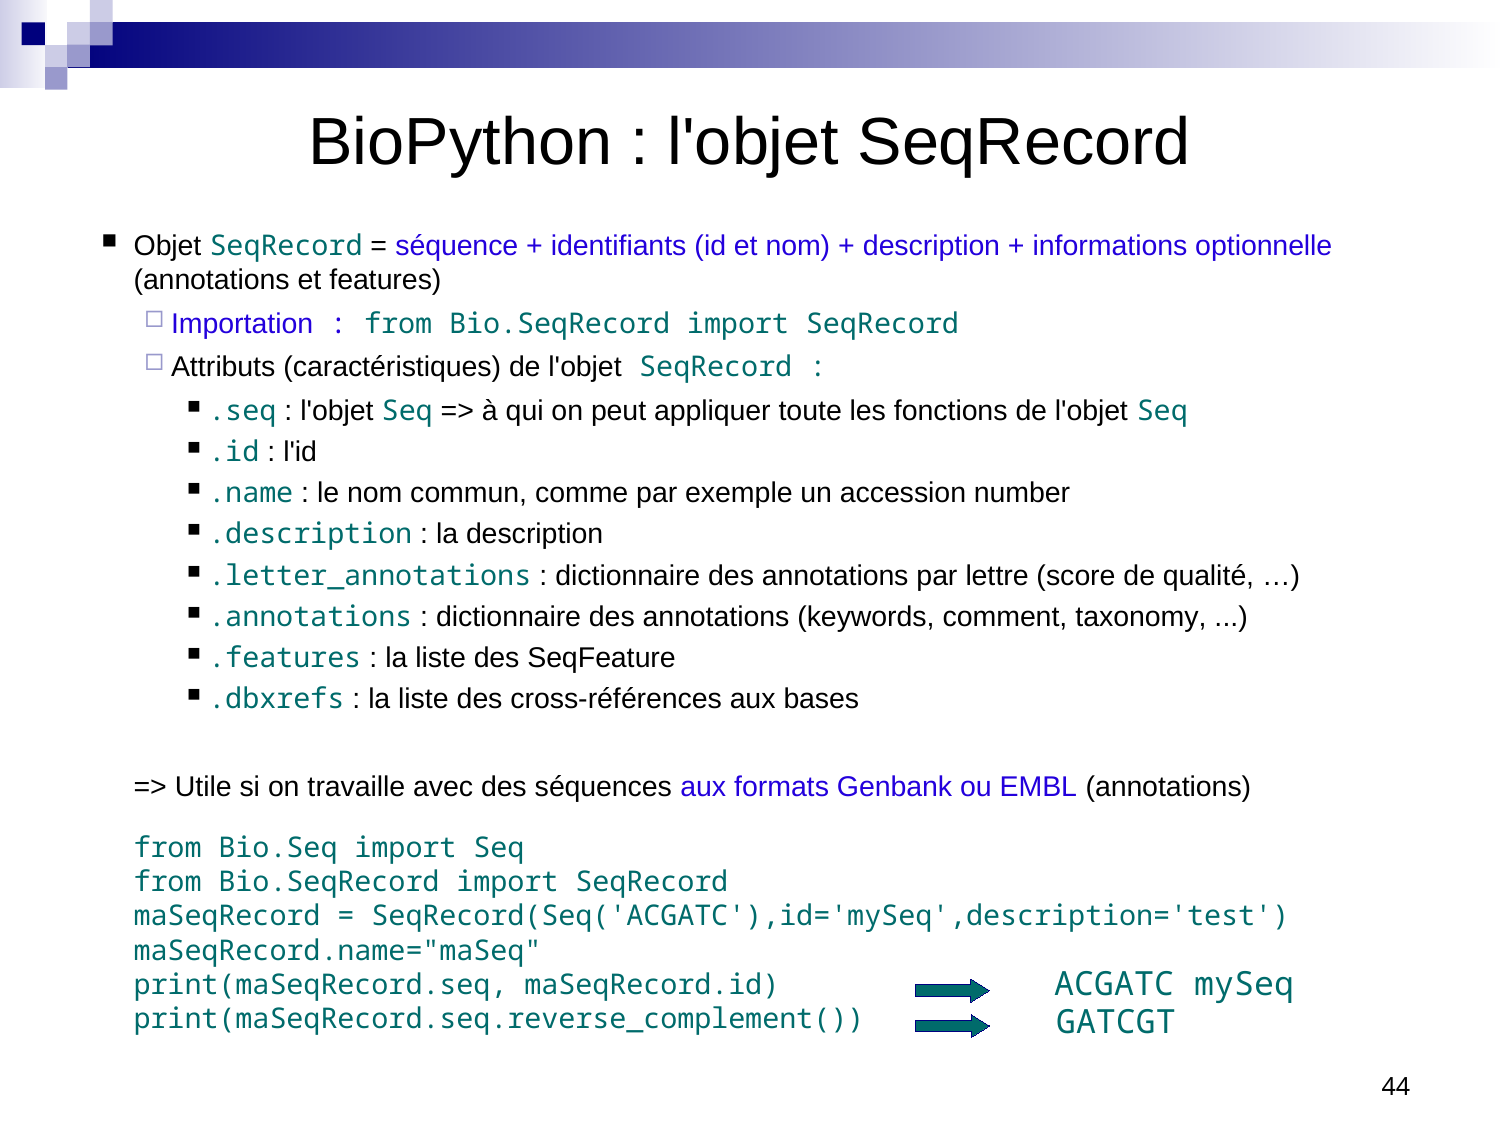

# BioPython : l'objet SeqRecord
Objet SeqRecord = séquence + identifiants (id et nom) + description + informations optionnelle (annotations et features)
Importation : from Bio.SeqRecord import SeqRecord
Attributs (caractéristiques) de l'objet SeqRecord :
.seq : l'objet Seq => à qui on peut appliquer toute les fonctions de l'objet Seq
.id : l'id
.name : le nom commun, comme par exemple un accession number
.description : la description
.letter_annotations : dictionnaire des annotations par lettre (score de qualité, …)
.annotations : dictionnaire des annotations (keywords, comment, taxonomy, ...)
.features : la liste des SeqFeature
.dbxrefs : la liste des cross-références aux bases
=> Utile si on travaille avec des séquences aux formats Genbank ou EMBL (annotations)
from Bio.Seq import Seq
from Bio.SeqRecord import SeqRecord
maSeqRecord = SeqRecord(Seq('ACGATC'),id='mySeq',description='test')
maSeqRecord.name="maSeq"
print(maSeqRecord.seq, maSeqRecord.id)
print(maSeqRecord.seq.reverse_complement())
ACGATC mySeq
GATCGT
44